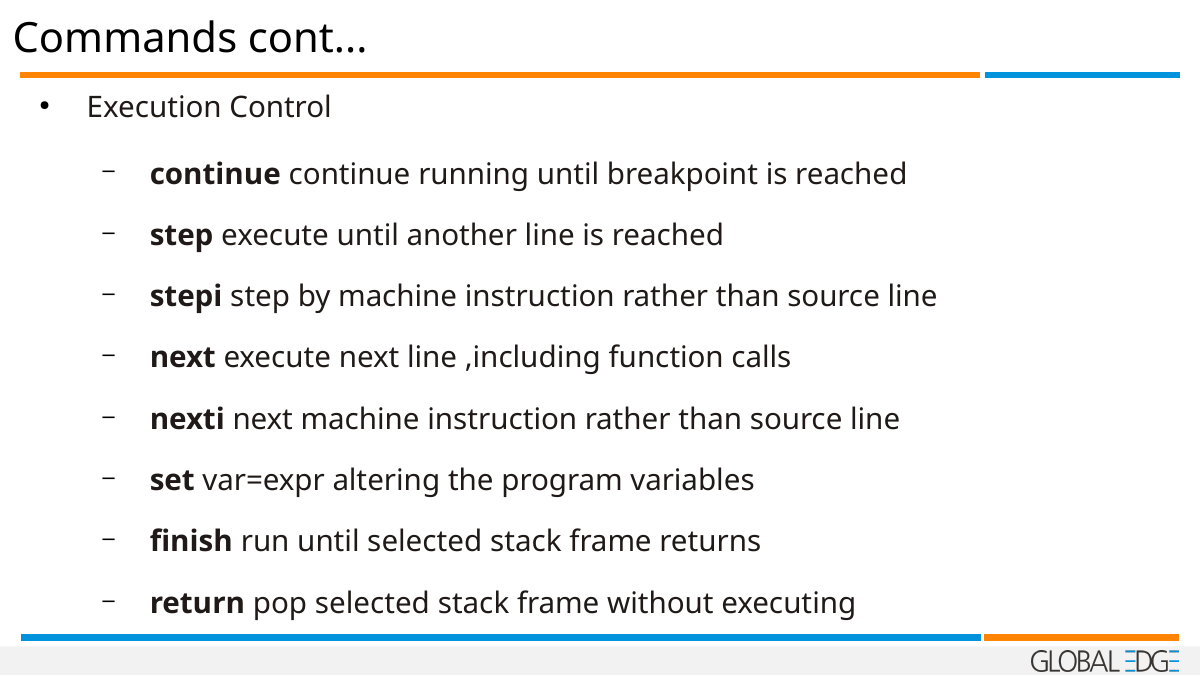

# Commands cont...
Execution Control
continue continue running until breakpoint is reached
step execute until another line is reached
stepi step by machine instruction rather than source line
next execute next line ,including function calls
nexti next machine instruction rather than source line
set var=expr altering the program variables
finish run until selected stack frame returns
return pop selected stack frame without executing